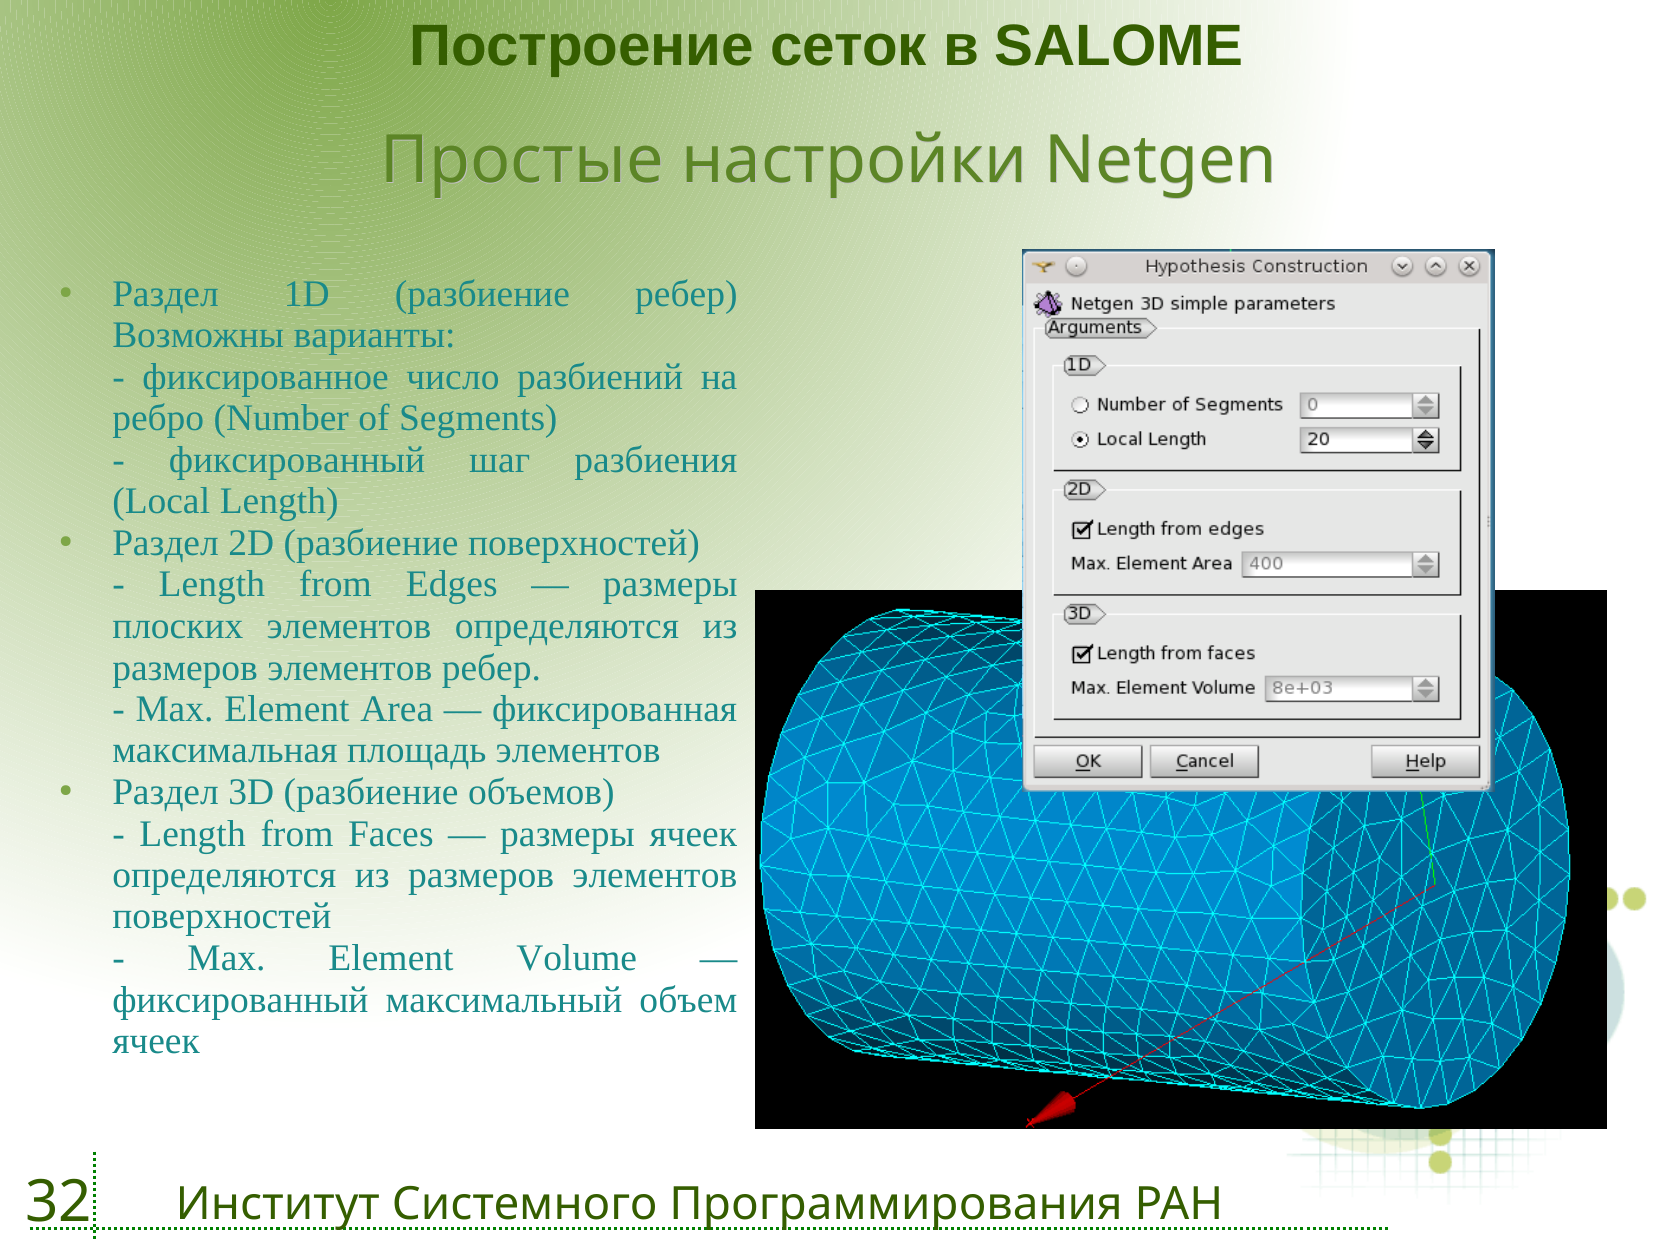

# Простые настройки Netgen
Раздел 1D (разбиение ребер) Возможны варианты:
- фиксированное число разбиений на ребро (Number of Segments)
- фиксированный шаг разбиения (Local Length)
Раздел 2D (разбиение поверхностей)
- Length from Edges — размеры плоских элементов определяются из размеров элементов ребер.
- Max. Element Area — фиксированная максимальная площадь элементов
Раздел 3D (разбиение объемов)
- Length from Faces — размеры ячеек определяются из размеров элементов поверхностей
- Max. Element Volume — фиксированный максимальный объем ячеек